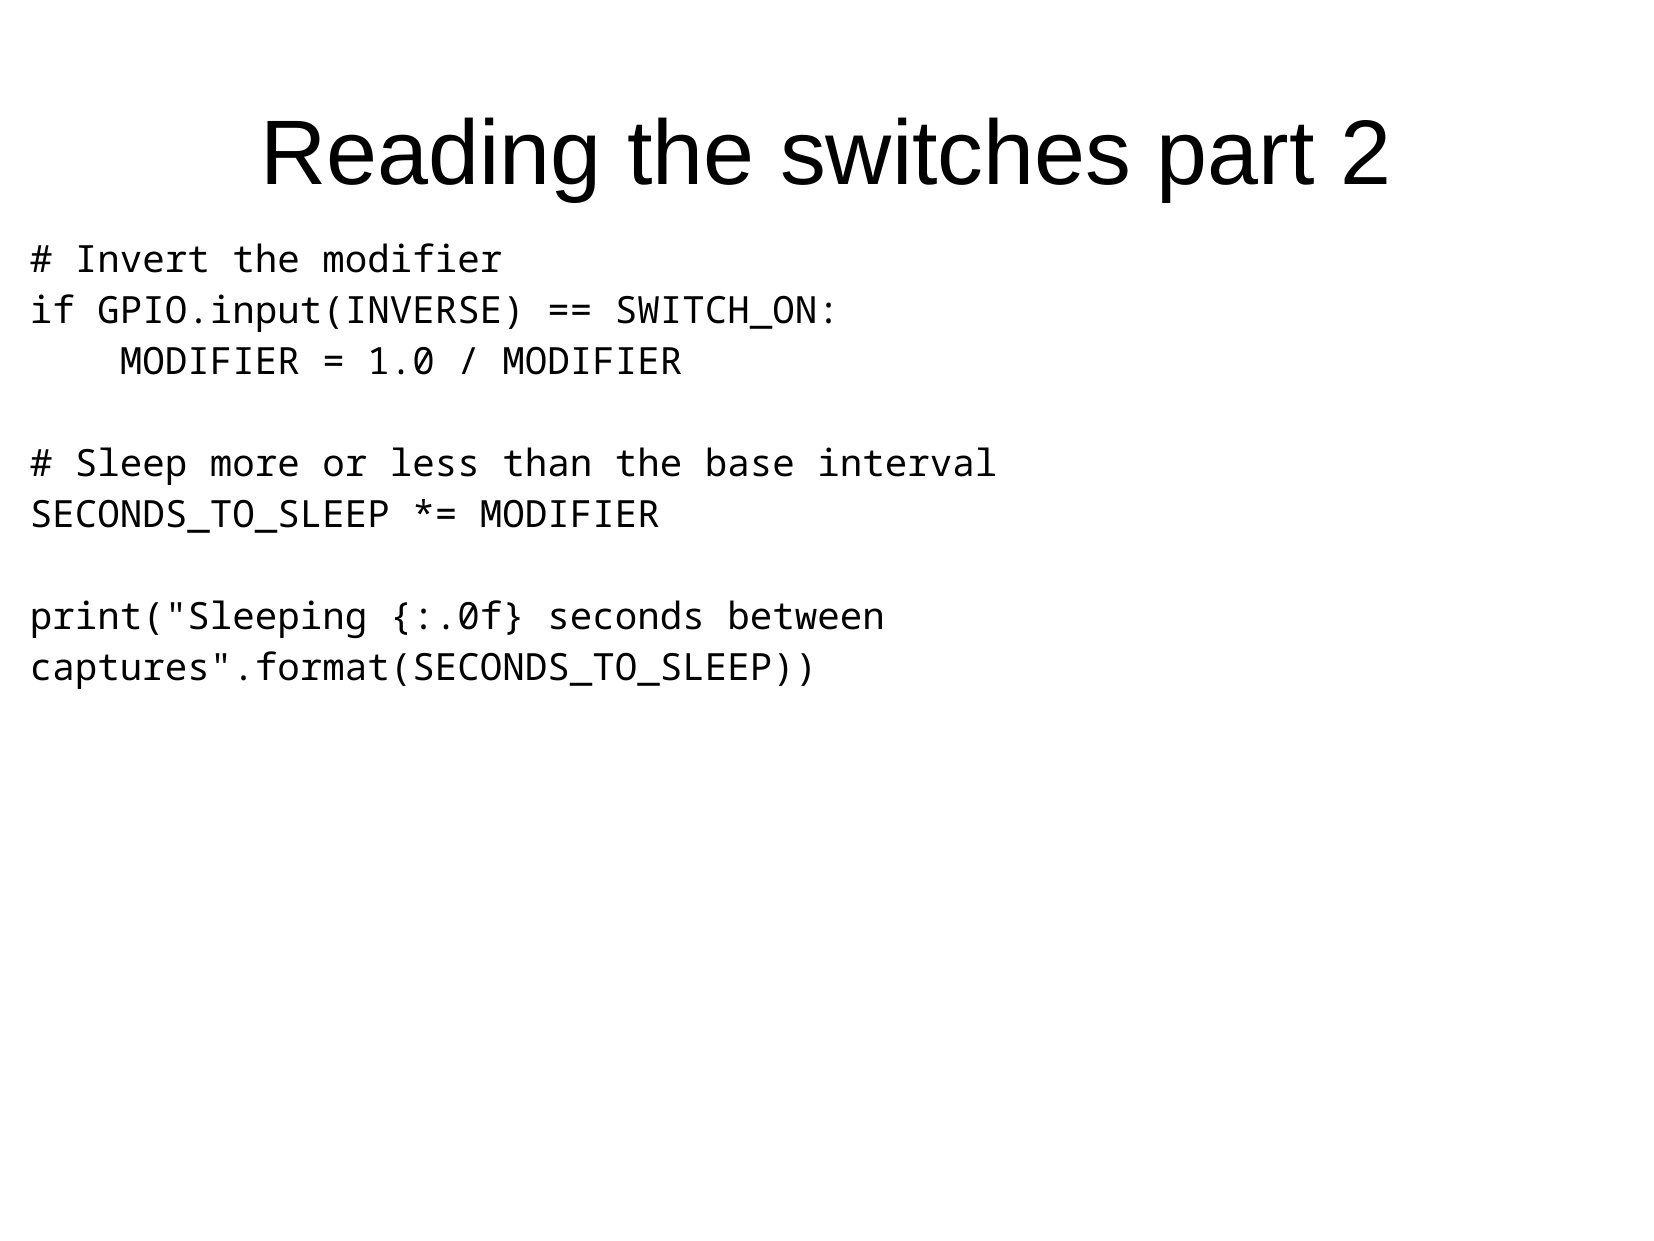

# Reading the switches part 2
# Invert the modifier
if GPIO.input(INVERSE) == SWITCH_ON:
 MODIFIER = 1.0 / MODIFIER
# Sleep more or less than the base interval
SECONDS_TO_SLEEP *= MODIFIER
print("Sleeping {:.0f} seconds between captures".format(SECONDS_TO_SLEEP))